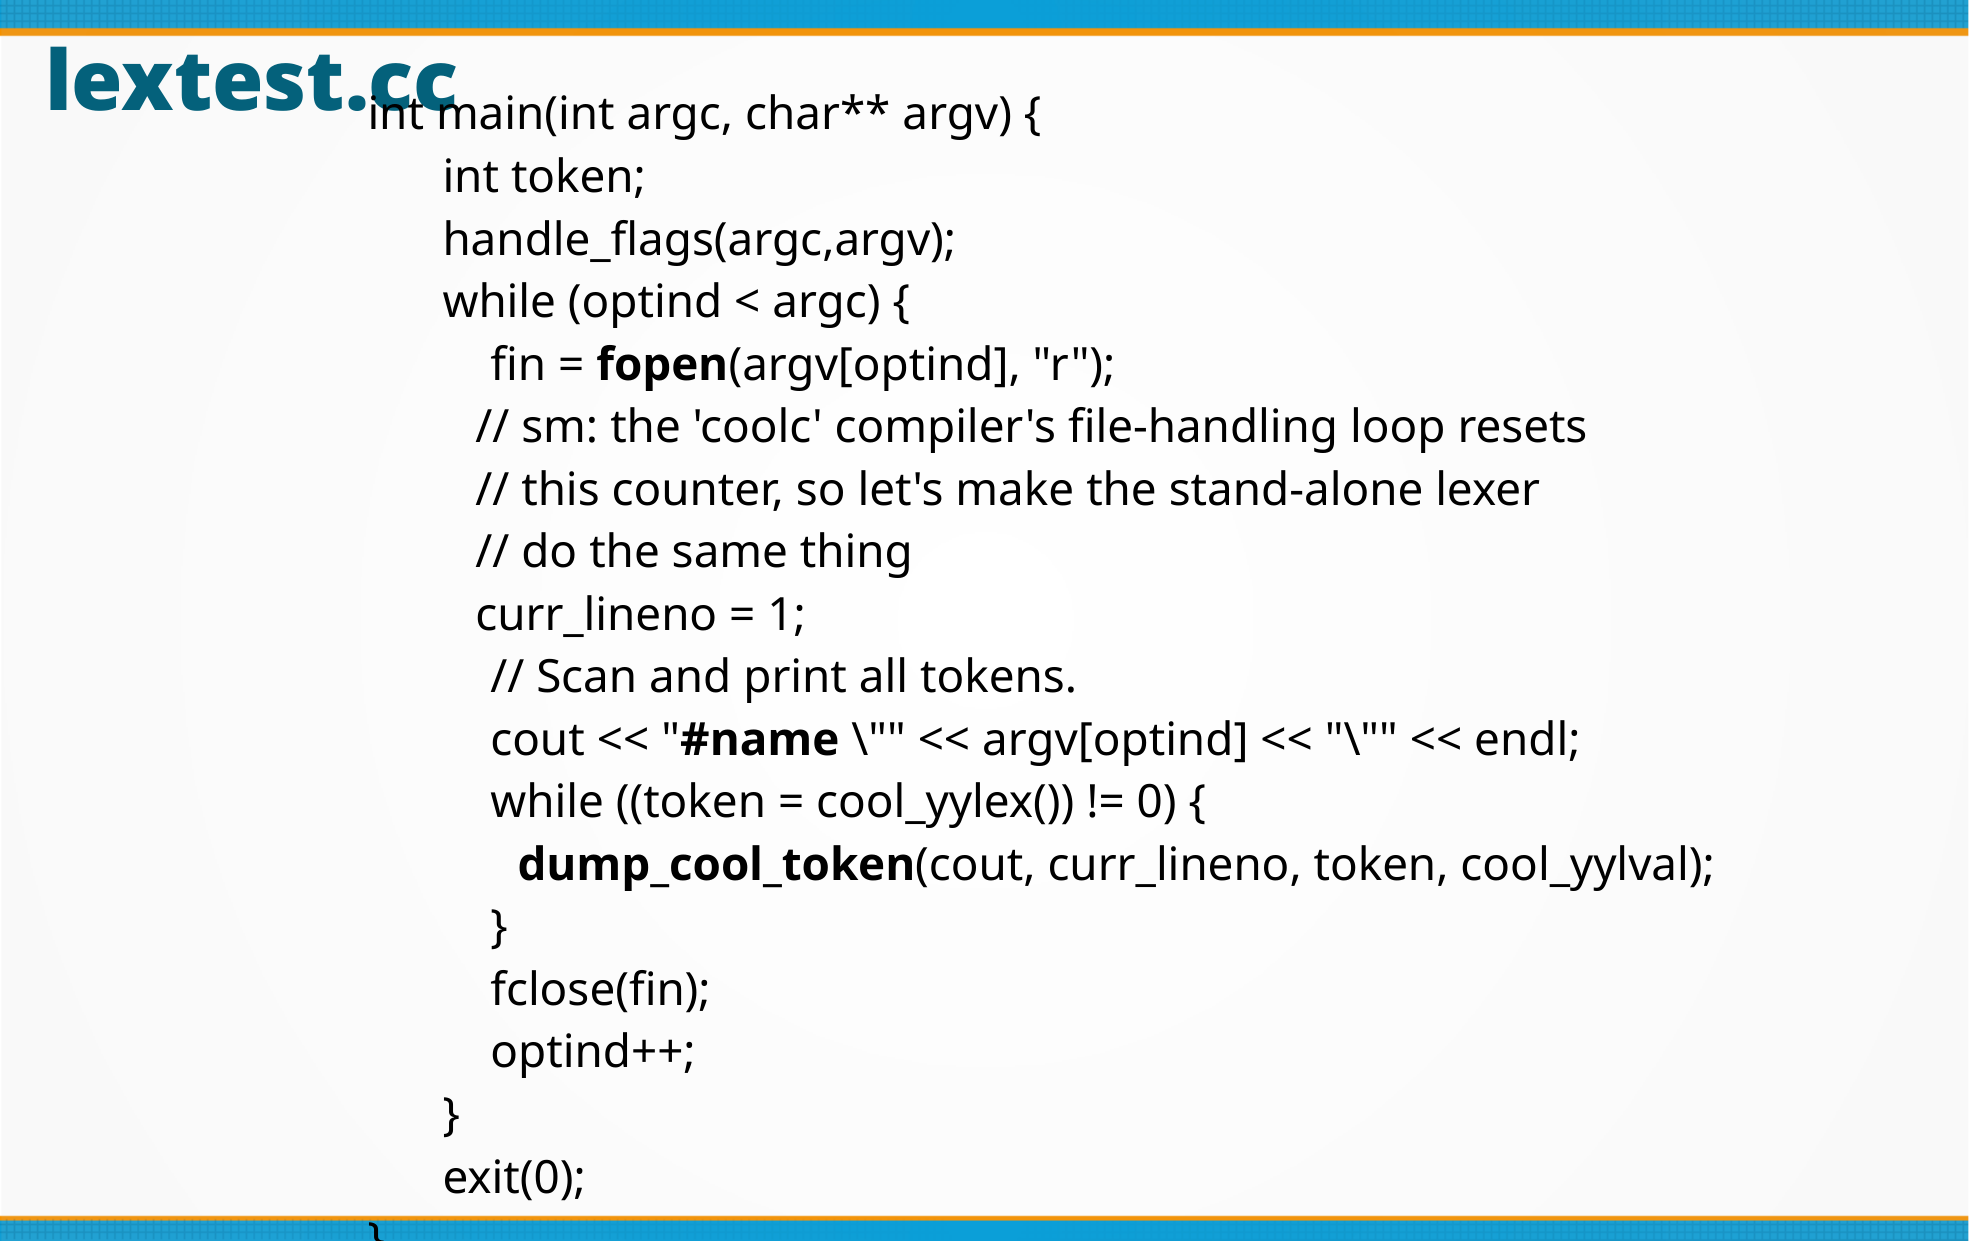

# lextest.cc
int main(int argc, char** argv) {
	int token;
	handle_flags(argc,argv);
	while (optind < argc) {
	 fin = fopen(argv[optind], "r");
 // sm: the 'coolc' compiler's file-handling loop resets
 // this counter, so let's make the stand-alone lexer
 // do the same thing
 curr_lineno = 1;
	 // Scan and print all tokens.
	 cout << "#name \"" << argv[optind] << "\"" << endl;
	 while ((token = cool_yylex()) != 0) {
		dump_cool_token(cout, curr_lineno, token, cool_yylval);
	 }
	 fclose(fin);
	 optind++;
	}
	exit(0);
}